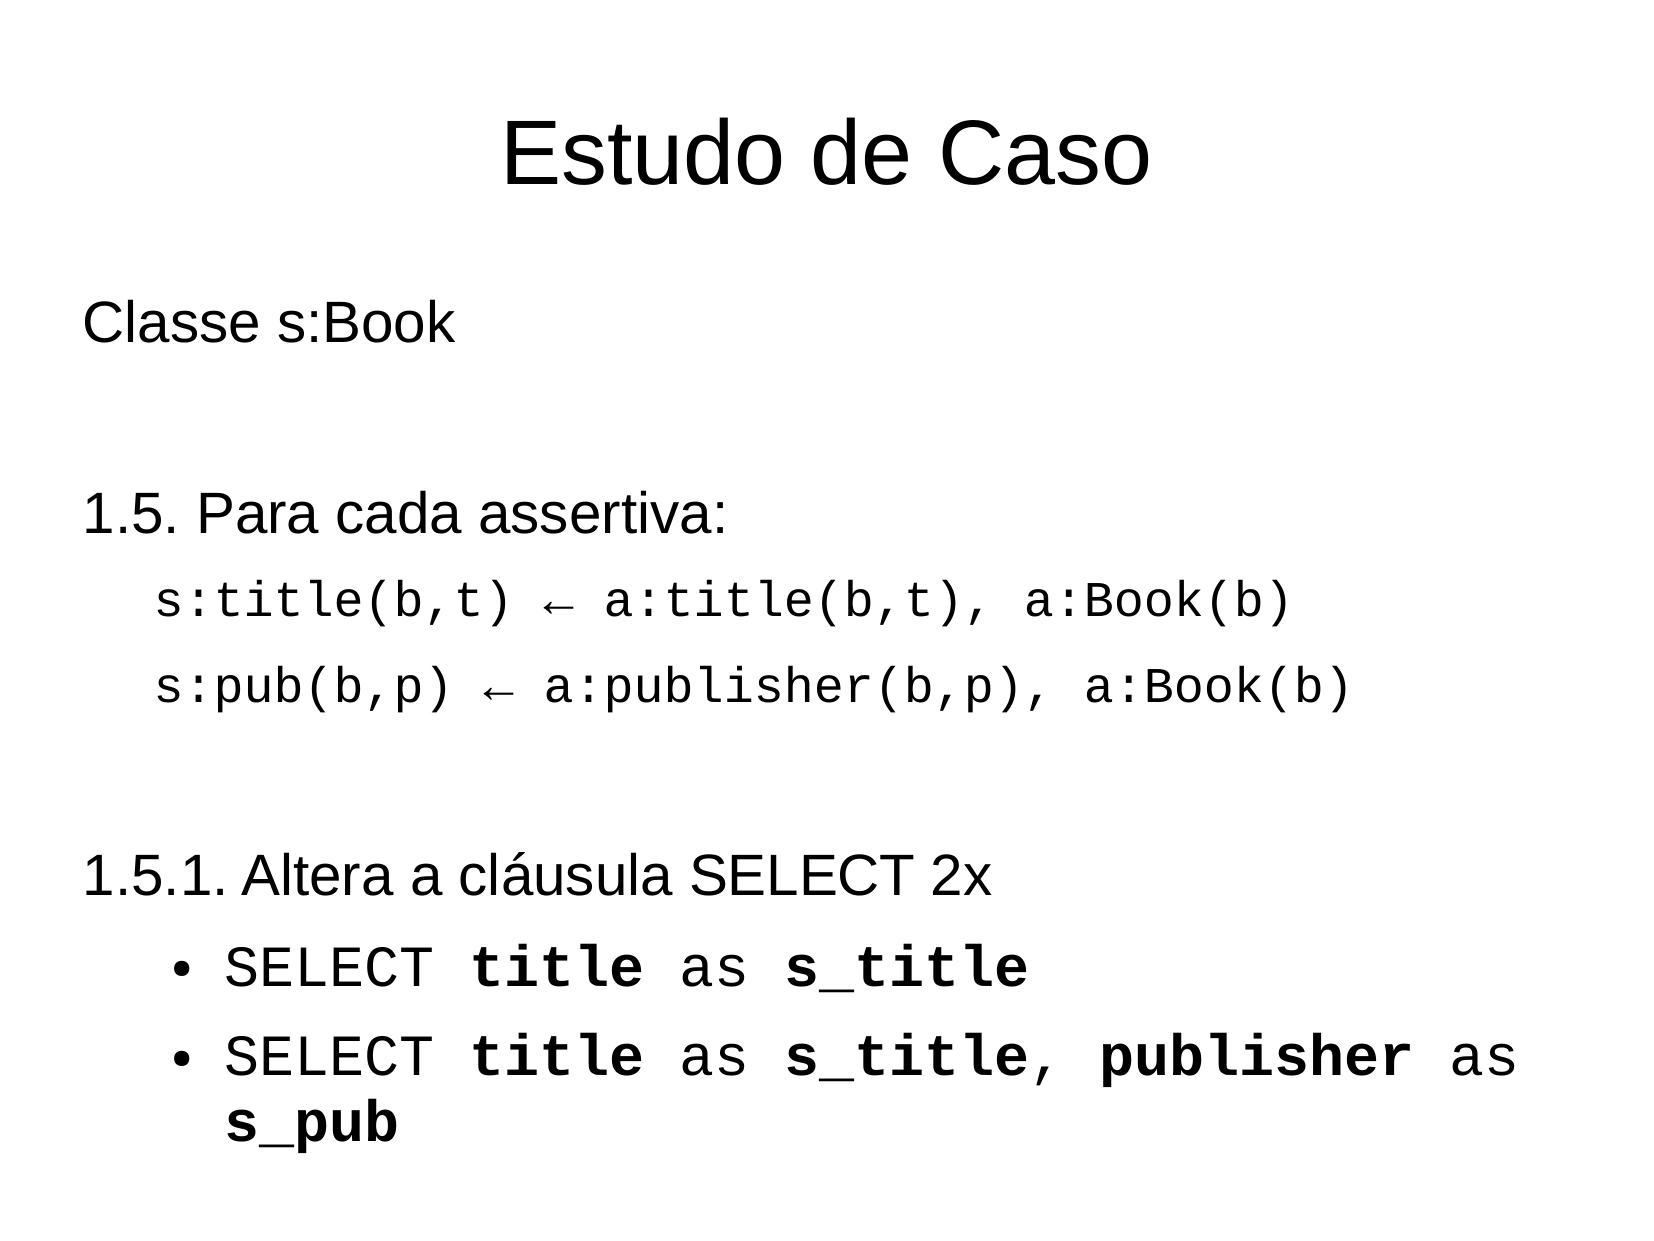

# Estudo de Caso
Classe s:Book
1.5. Para cada assertiva:
s:title(b,t) ← a:title(b,t), a:Book(b)
s:pub(b,p) ← a:publisher(b,p), a:Book(b)
1.5.1. Altera a cláusula SELECT 2x
SELECT title as s_title
SELECT title as s_title, publisher as s_pub